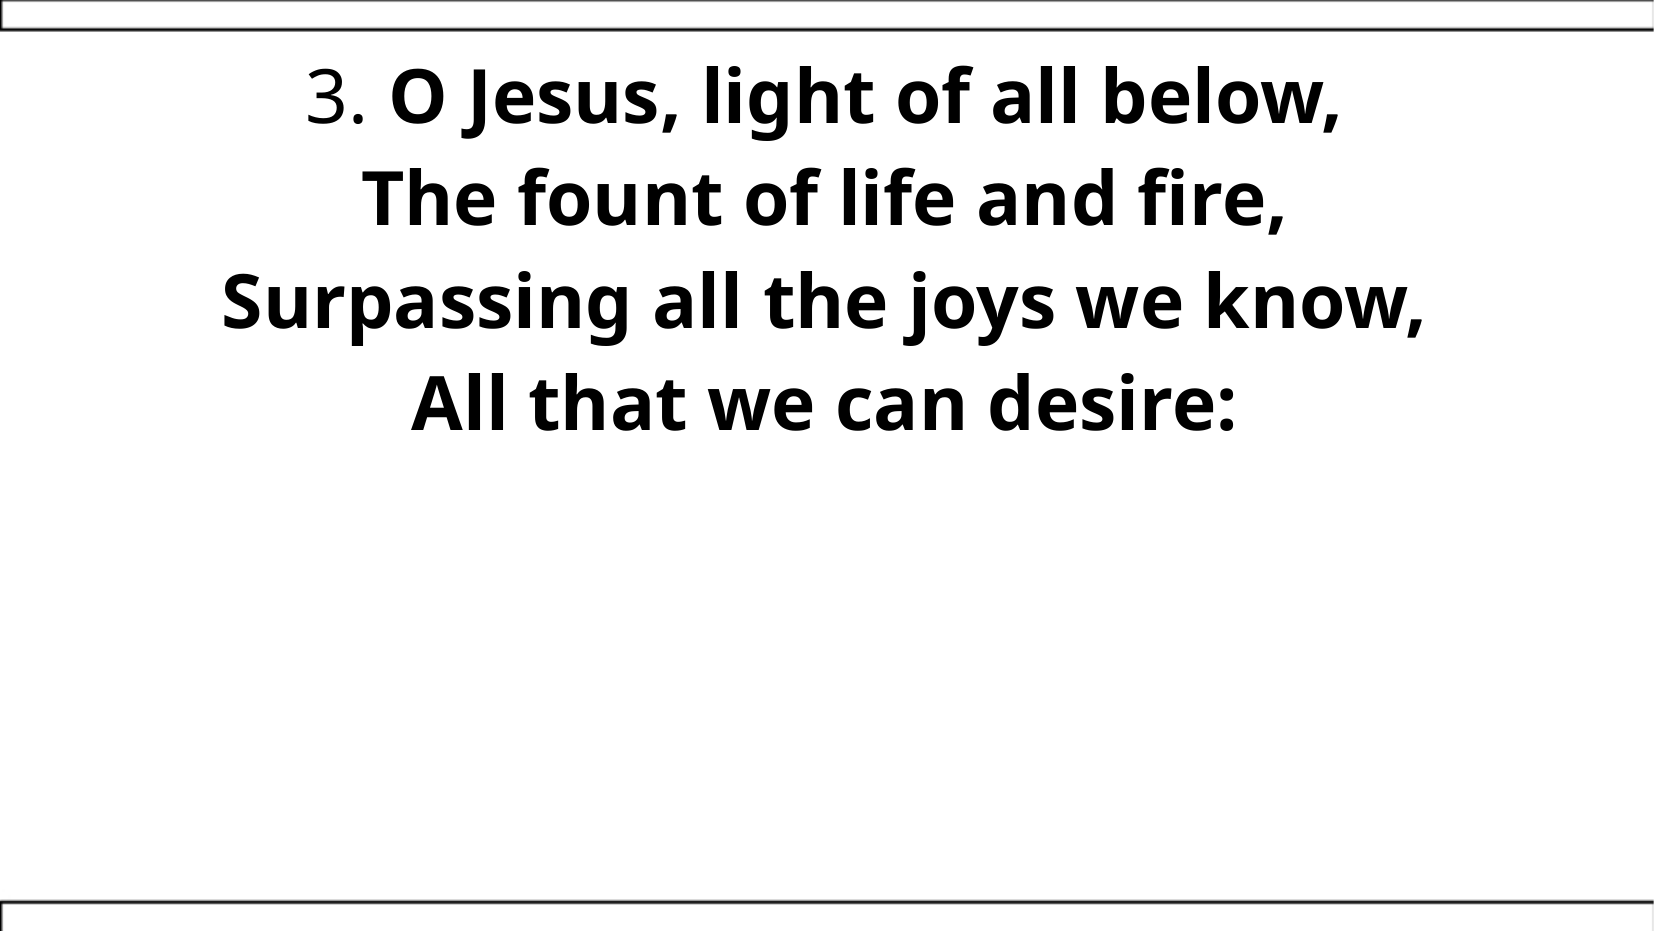

3. O Jesus, light of all below,
The fount of life and fire,
Surpassing all the joys we know,
All that we can desire: